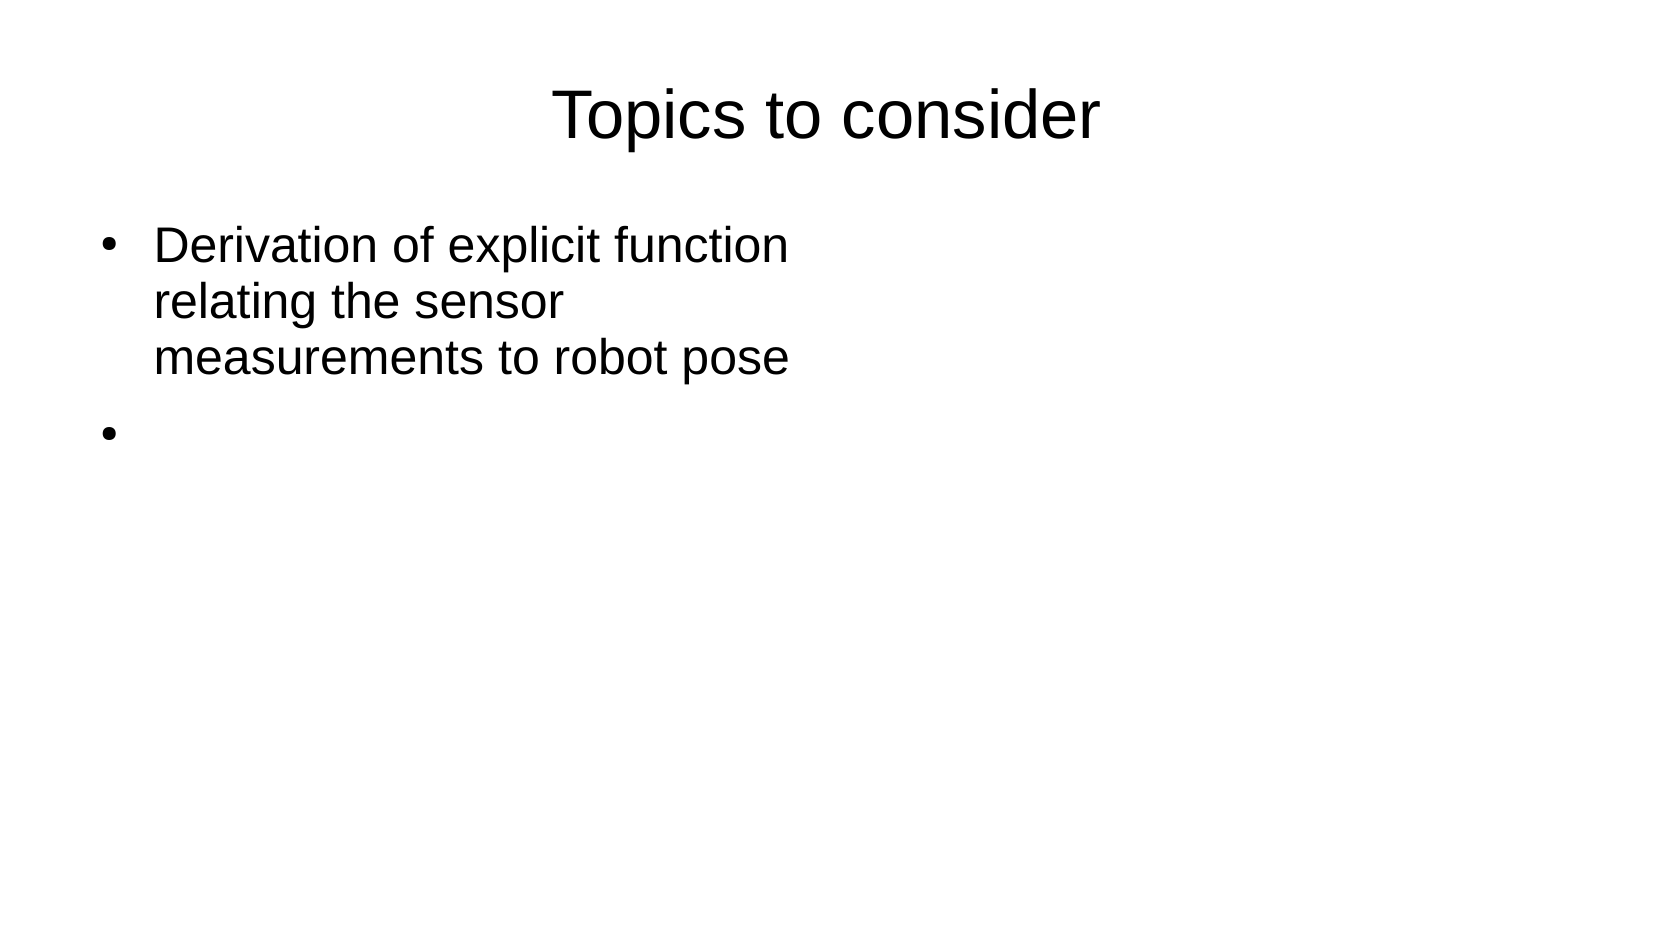

# Topics to consider
Derivation of explicit function relating the sensor measurements to robot pose